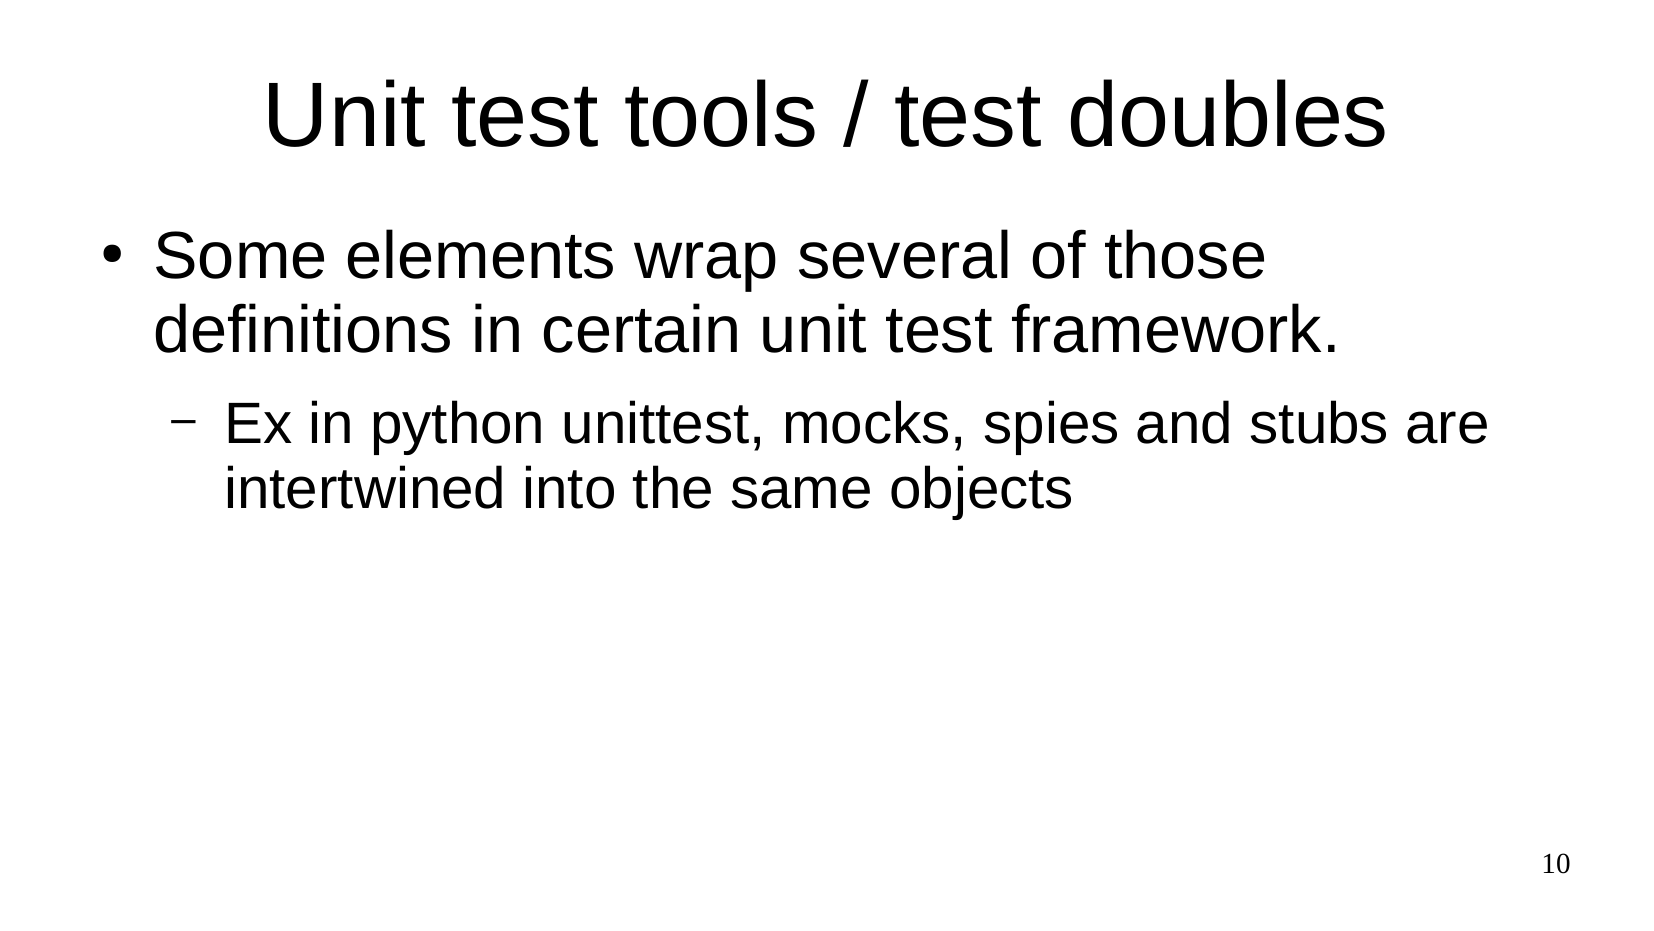

# Unit test tools / test doubles
Some elements wrap several of those definitions in certain unit test framework.
Ex in python unittest, mocks, spies and stubs are intertwined into the same objects
10